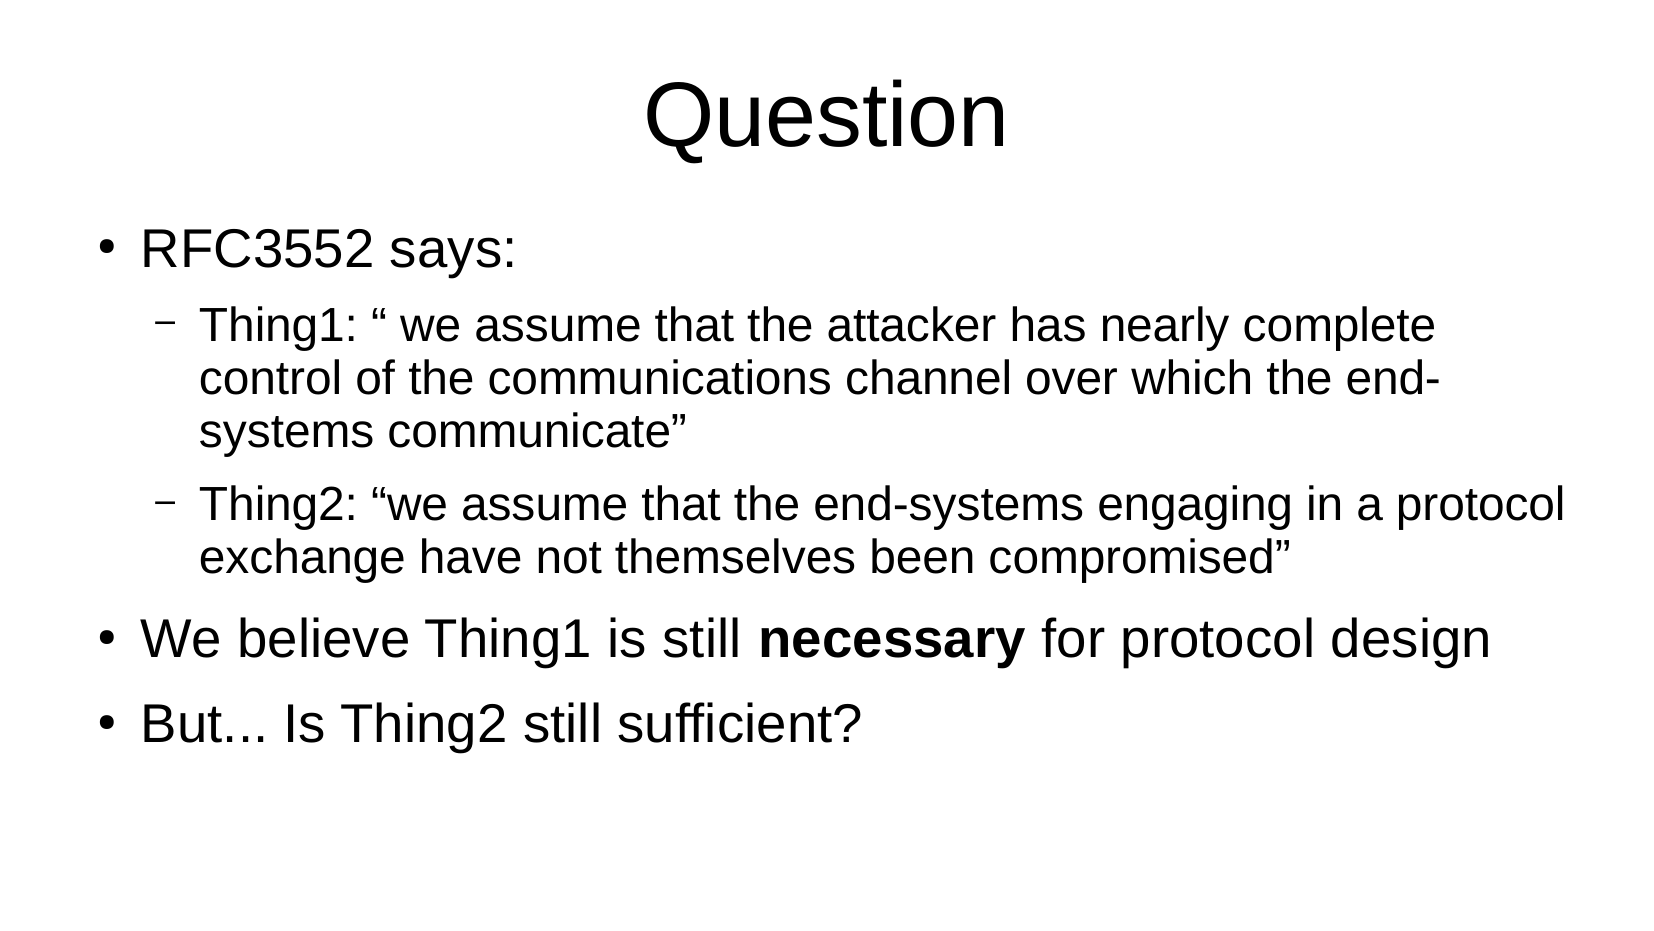

# Question
RFC3552 says:
Thing1: “ we assume that the attacker has nearly complete control of the communications channel over which the end-systems communicate”
Thing2: “we assume that the end-systems engaging in a protocol exchange have not themselves been compromised”
We believe Thing1 is still necessary for protocol design
But... Is Thing2 still sufficient?